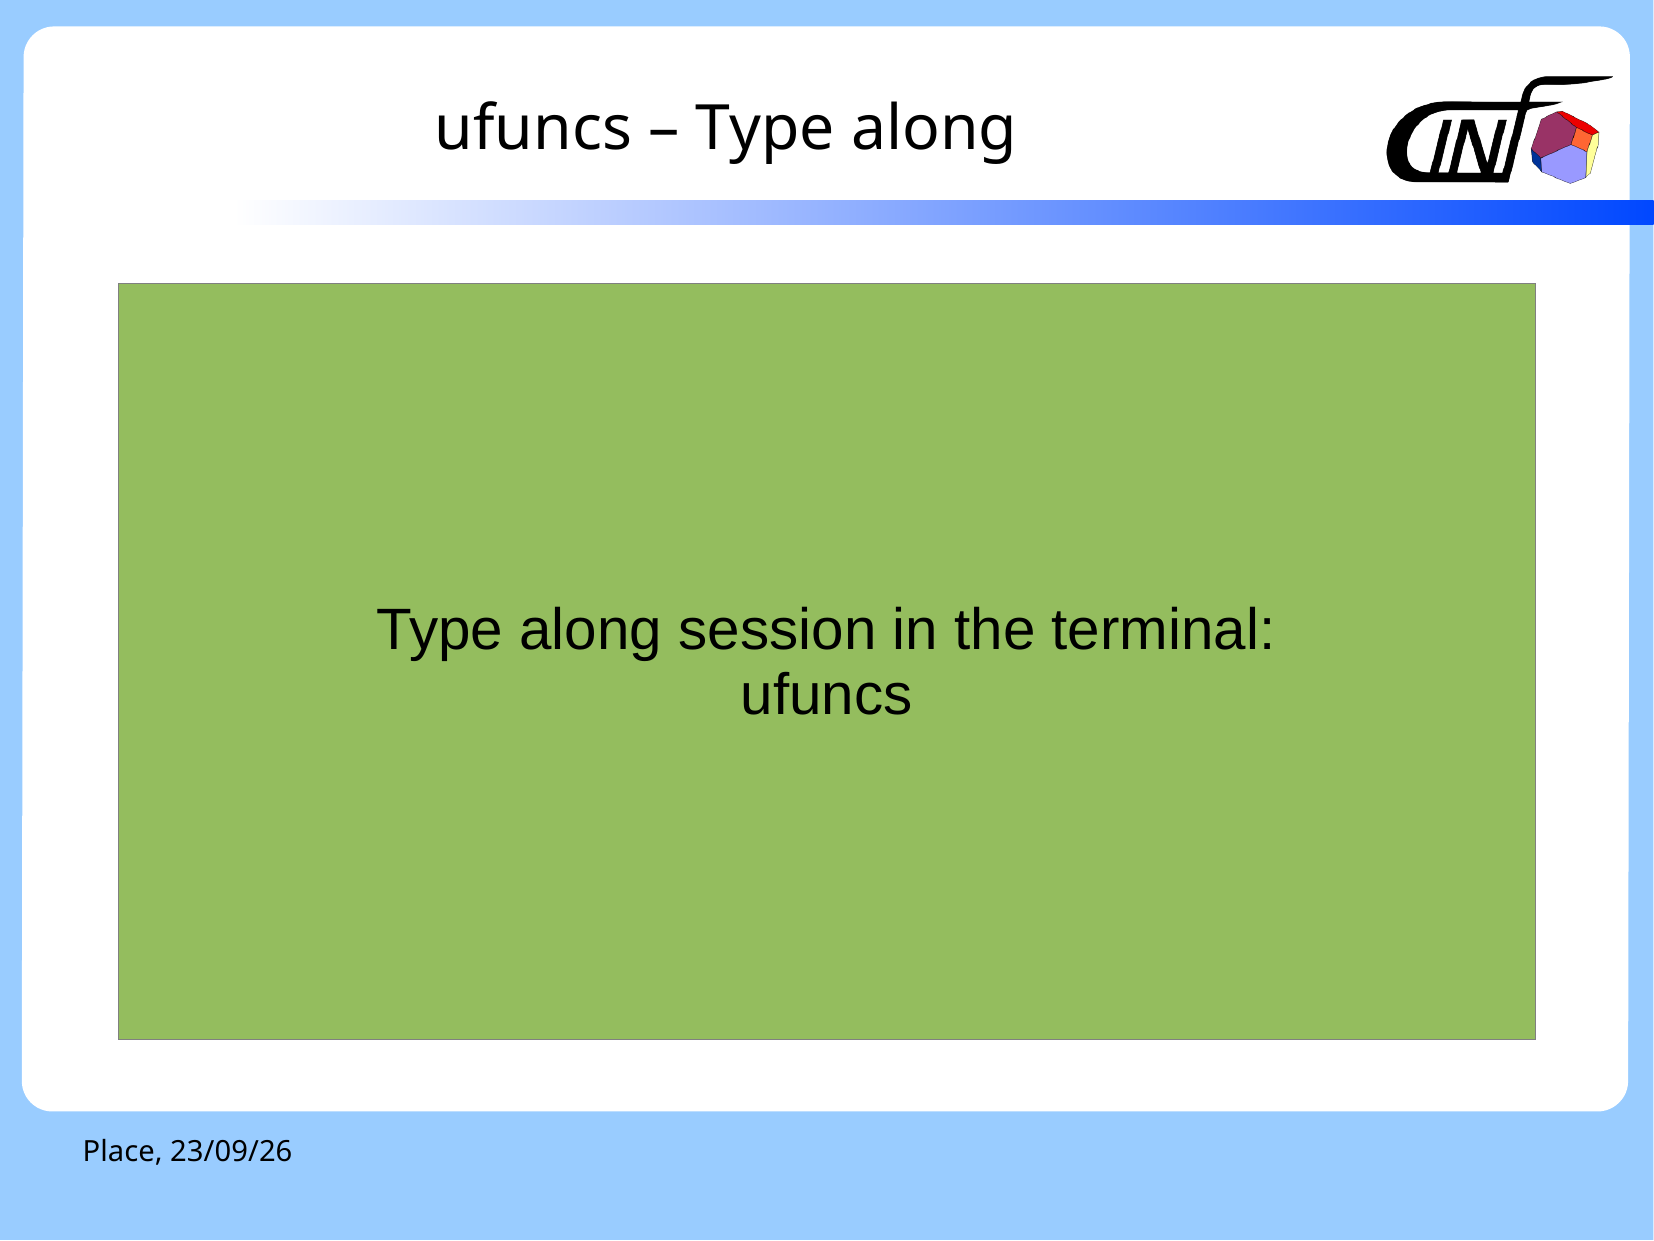

# ufuncs – Type along
Type along session in the terminal:
ufuncs